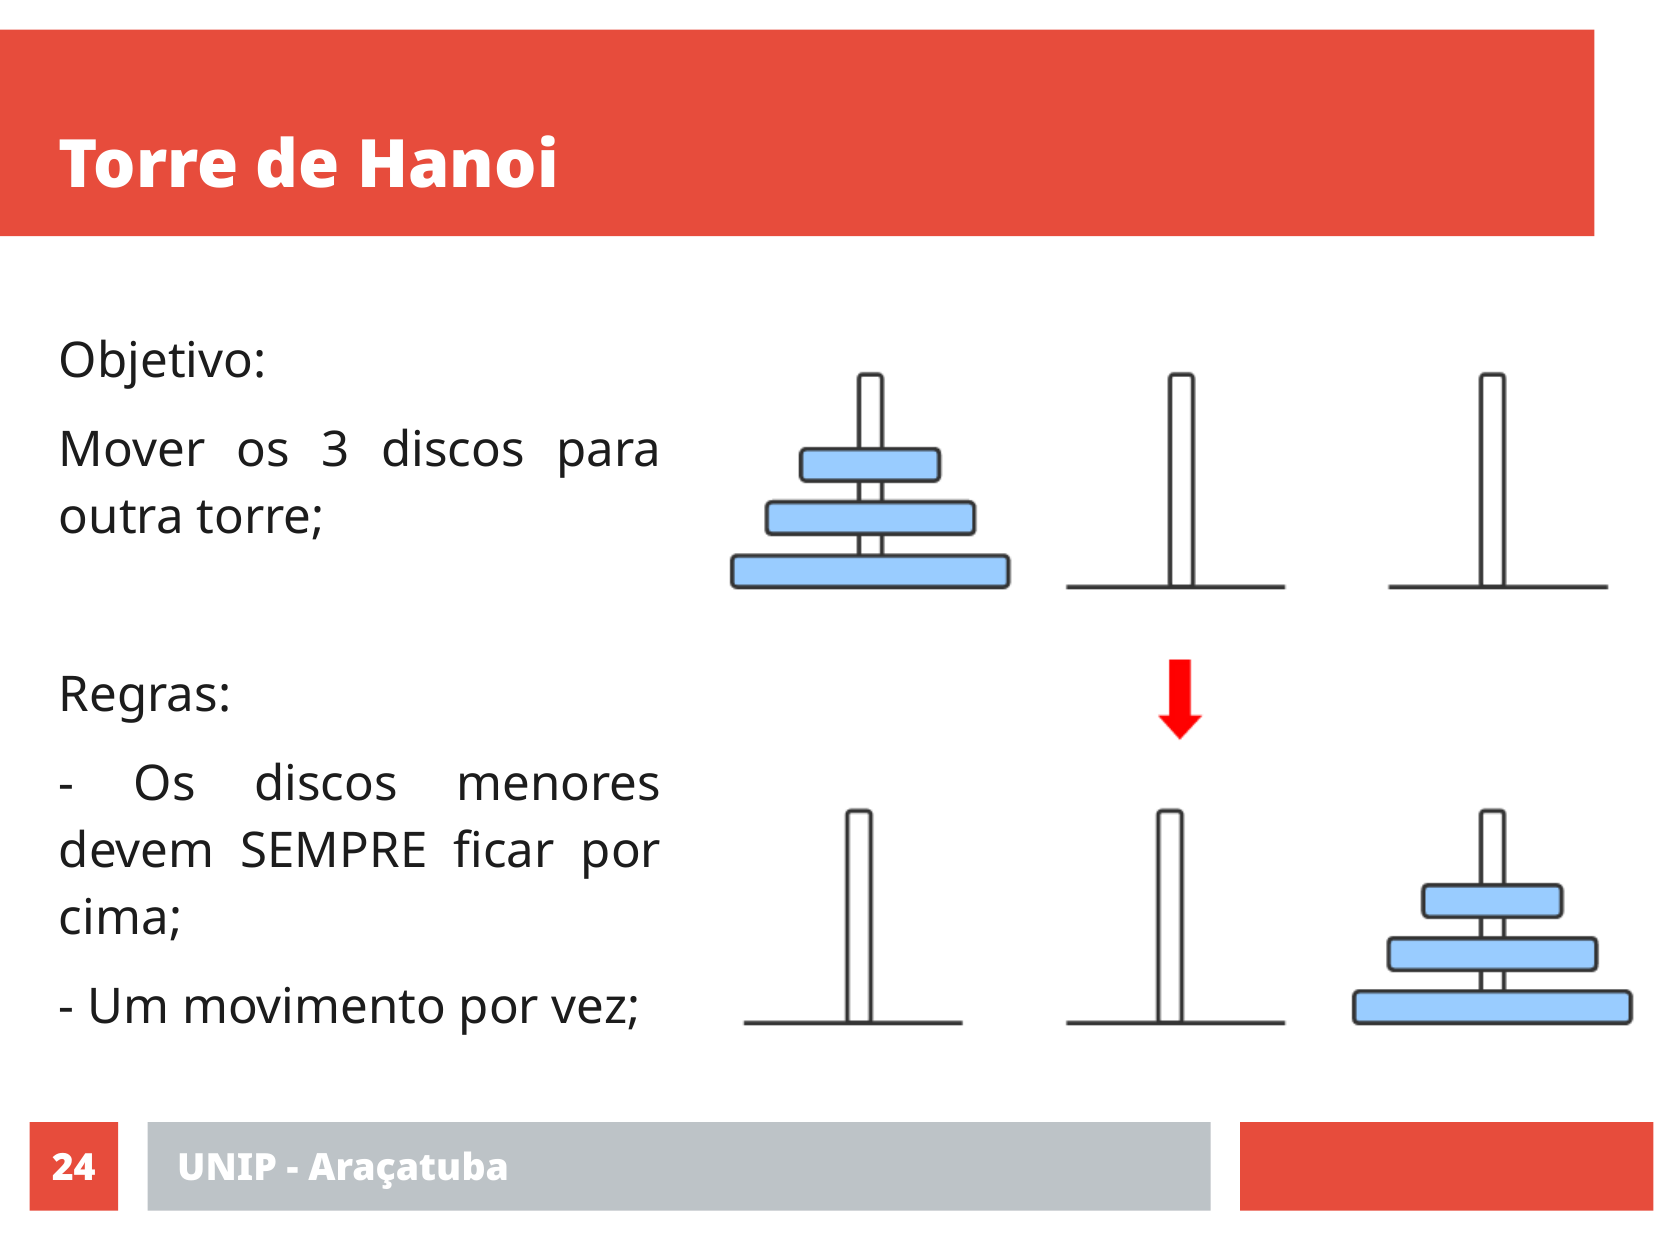

# Torre de Hanoi
Objetivo:
Mover os 3 discos para outra torre;
Regras:
- Os discos menores devem SEMPRE ficar por cima;
- Um movimento por vez;
24
UNIP - Araçatuba